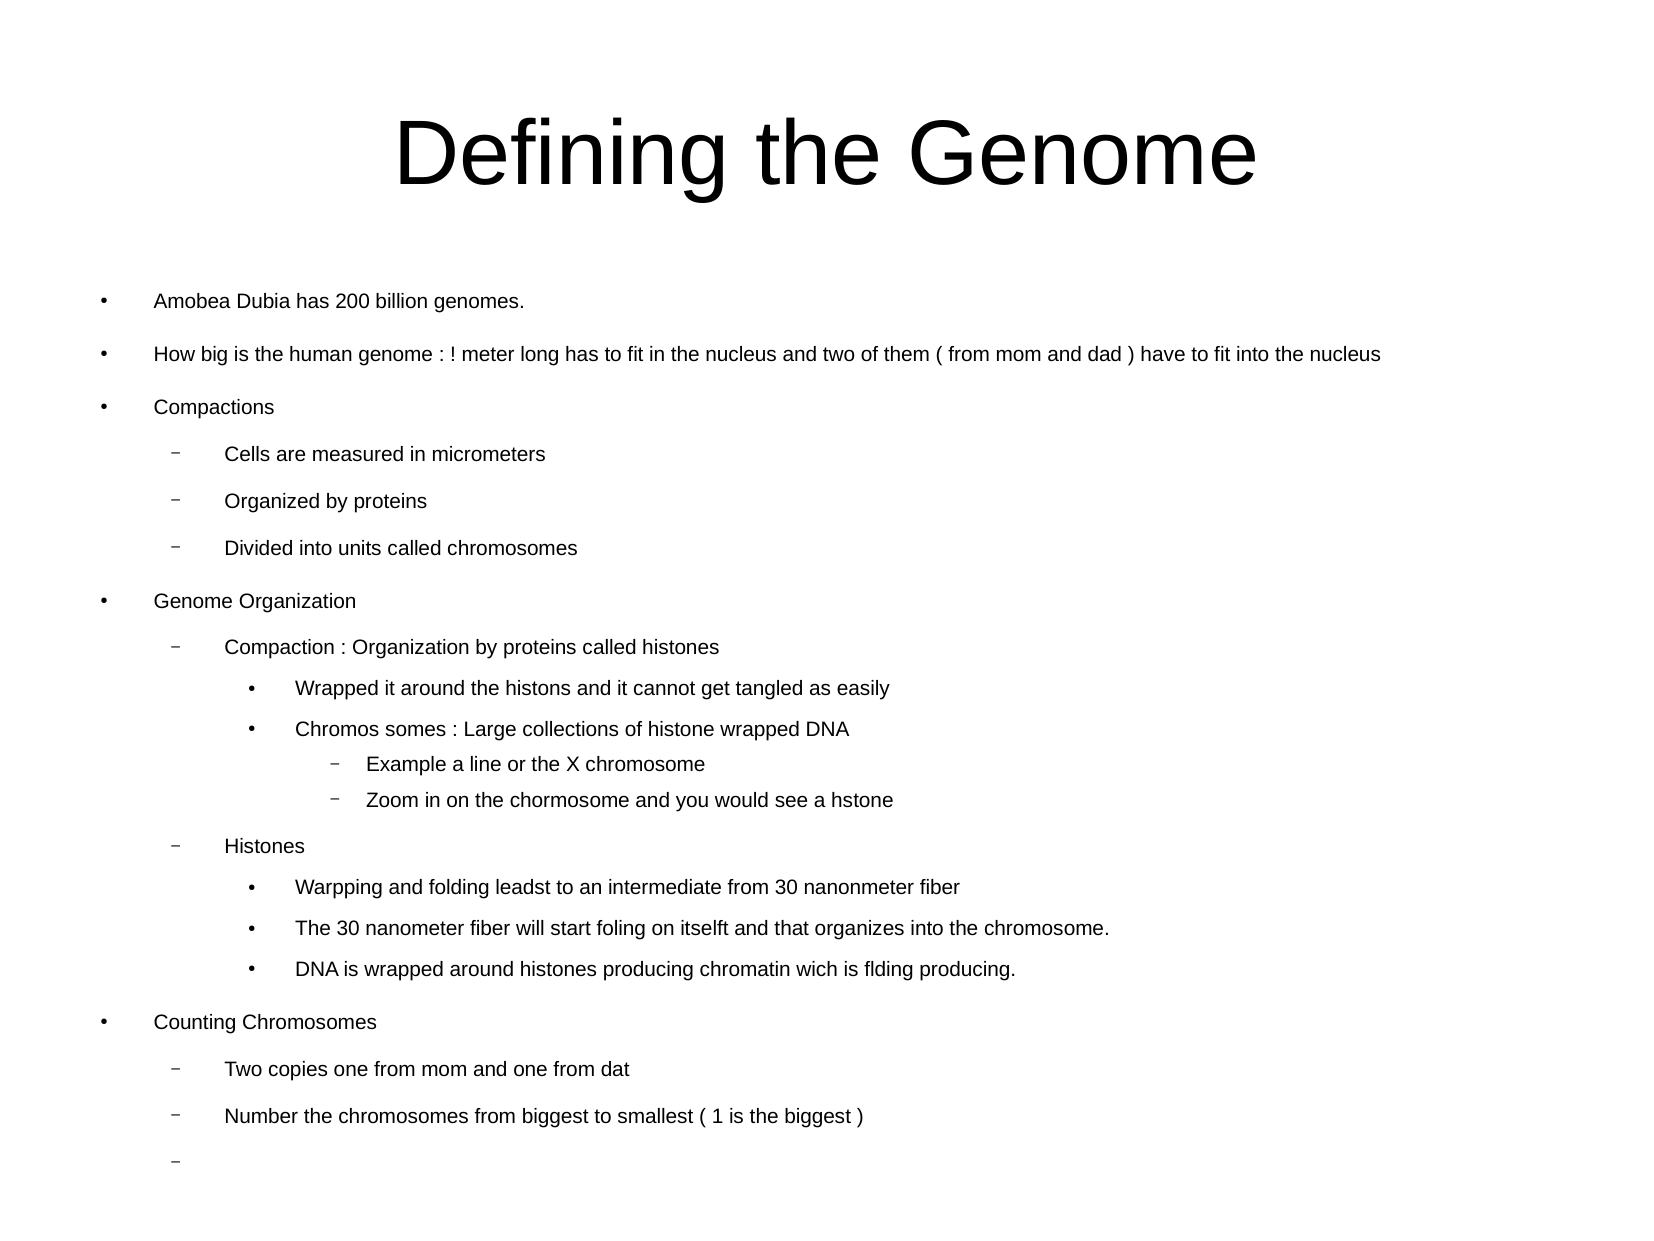

# Defining the Genome
Amobea Dubia has 200 billion genomes.
How big is the human genome : ! meter long has to fit in the nucleus and two of them ( from mom and dad ) have to fit into the nucleus
Compactions
Cells are measured in micrometers
Organized by proteins
Divided into units called chromosomes
Genome Organization
Compaction : Organization by proteins called histones
Wrapped it around the histons and it cannot get tangled as easily
Chromos somes : Large collections of histone wrapped DNA
Example a line or the X chromosome
Zoom in on the chormosome and you would see a hstone
Histones
Warpping and folding leadst to an intermediate from 30 nanonmeter fiber
The 30 nanometer fiber will start foling on itselft and that organizes into the chromosome.
DNA is wrapped around histones producing chromatin wich is flding producing.
Counting Chromosomes
Two copies one from mom and one from dat
Number the chromosomes from biggest to smallest ( 1 is the biggest )